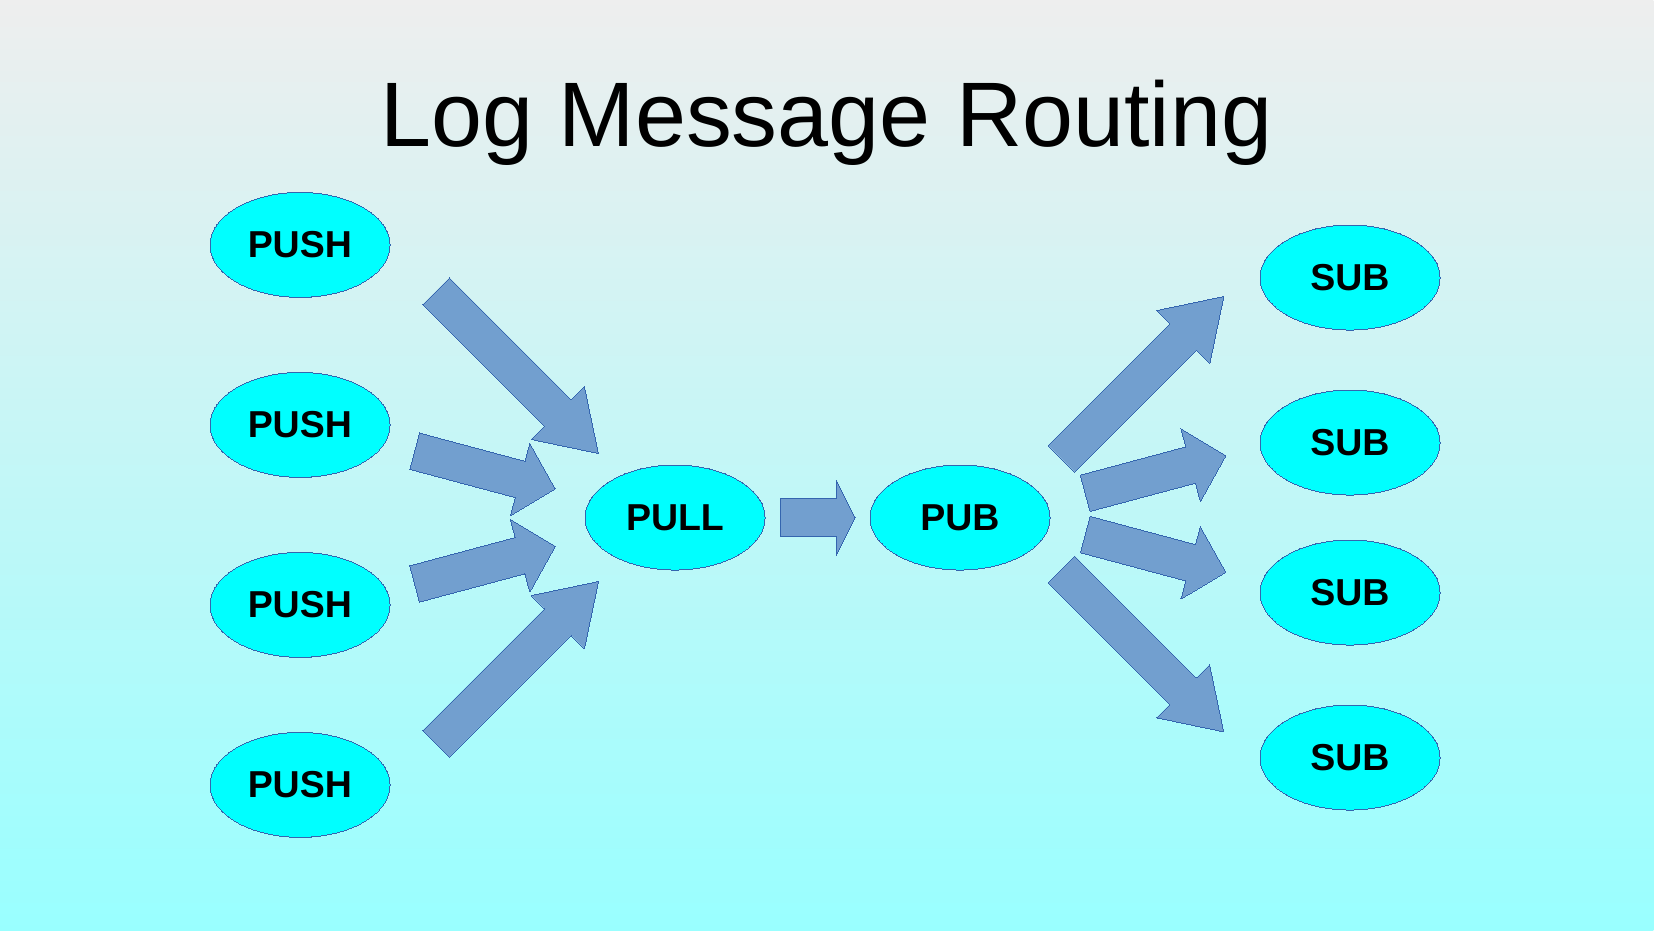

# Log Message Routing
PUSH
SUB
PUSH
SUB
PULL
PUB
SUB
PUSH
SUB
PUSH